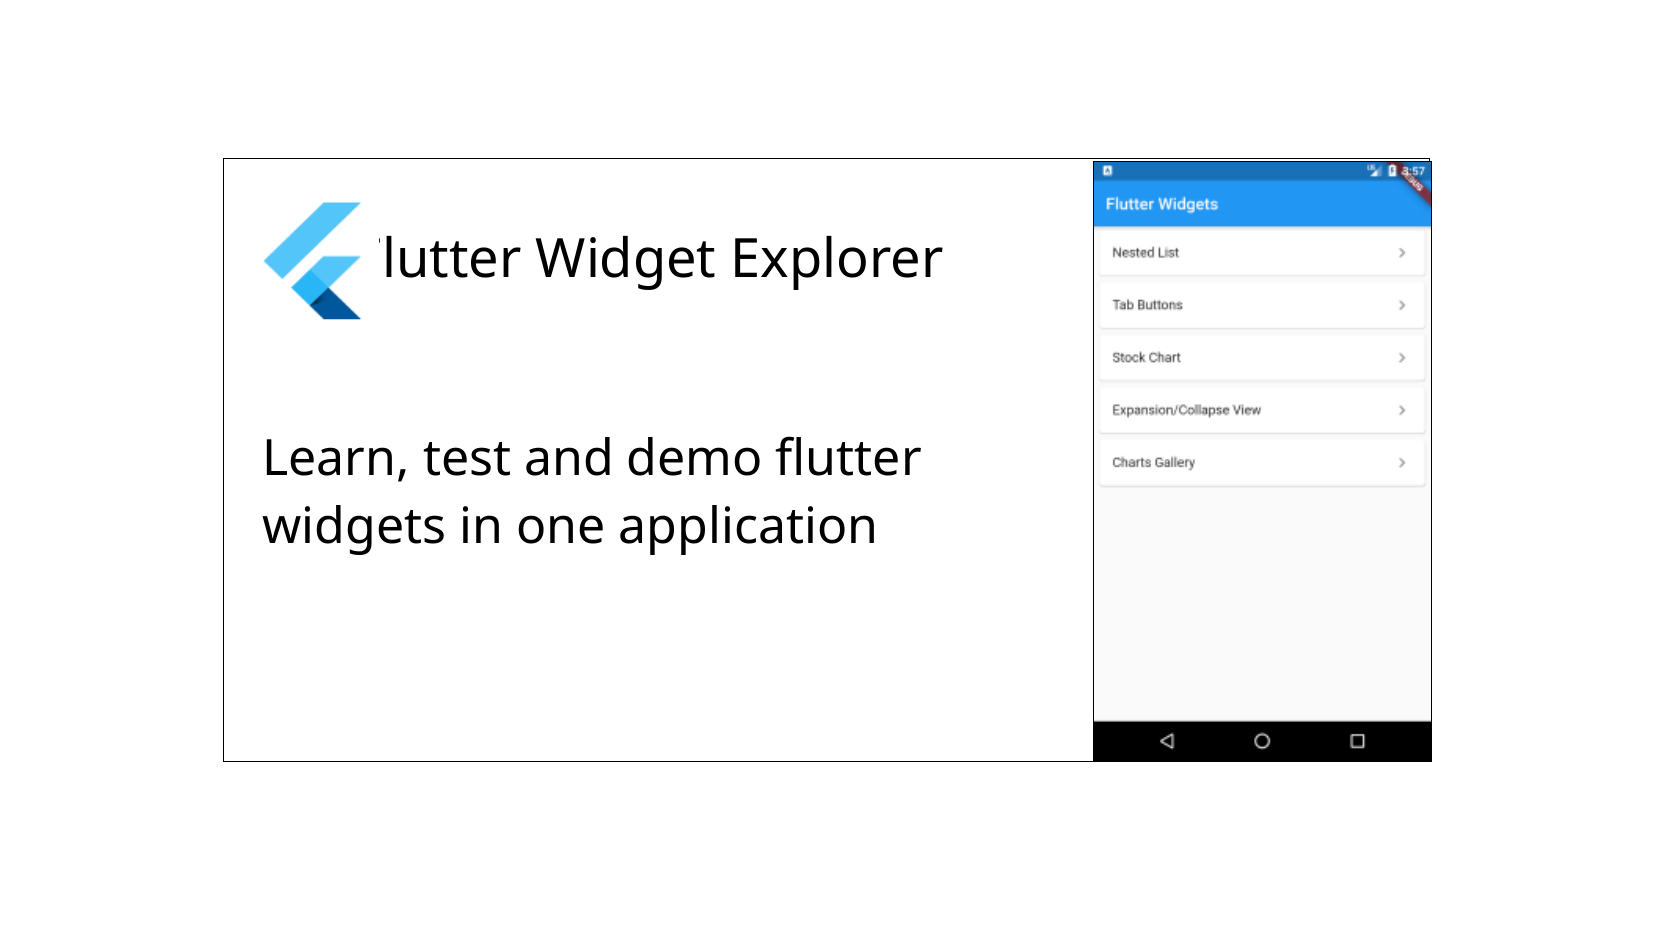

# Flutter Widget Explorer
Learn, test and demo flutter widgets in one application